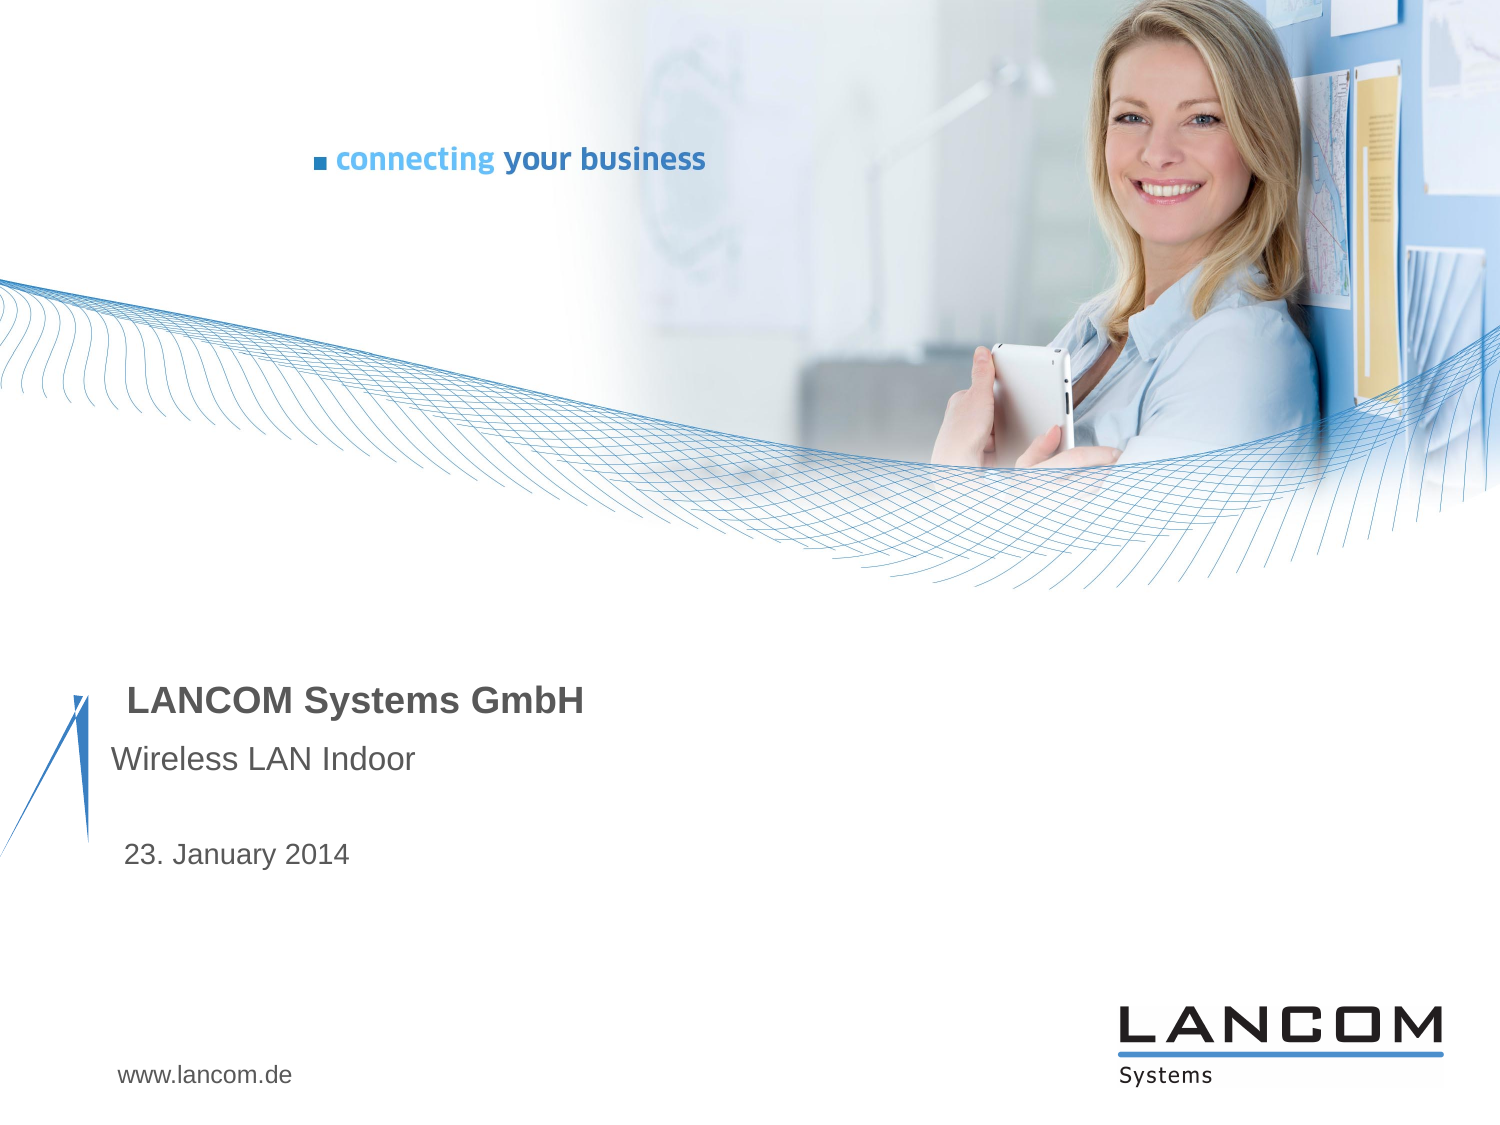

LANCOM Systems GmbH
# Wireless LAN Indoor
23. January 2014